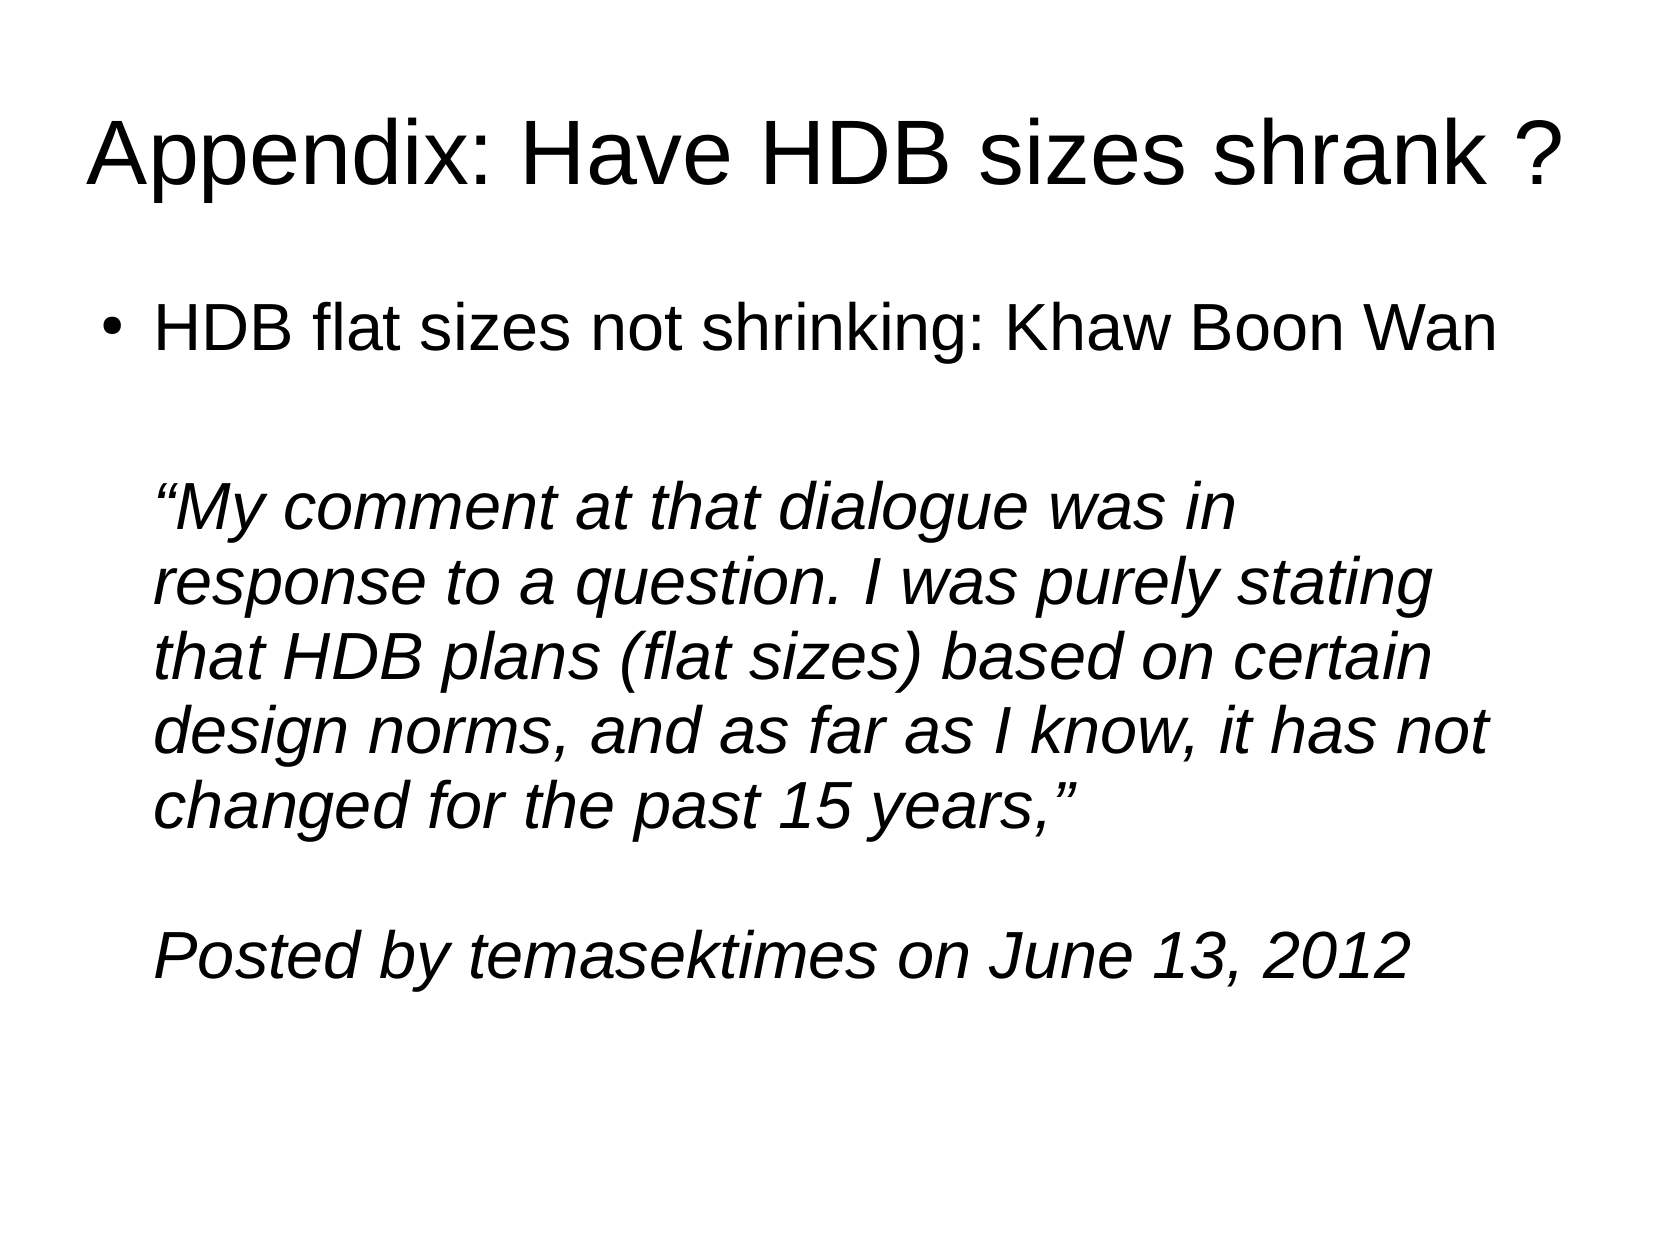

# Appendix: Have HDB sizes shrank ?
HDB flat sizes not shrinking: Khaw Boon Wan
“My comment at that dialogue was in response to a question. I was purely stating that HDB plans (flat sizes) based on certain design norms, and as far as I know, it has not changed for the past 15 years,”
Posted by temasektimes on June 13, 2012